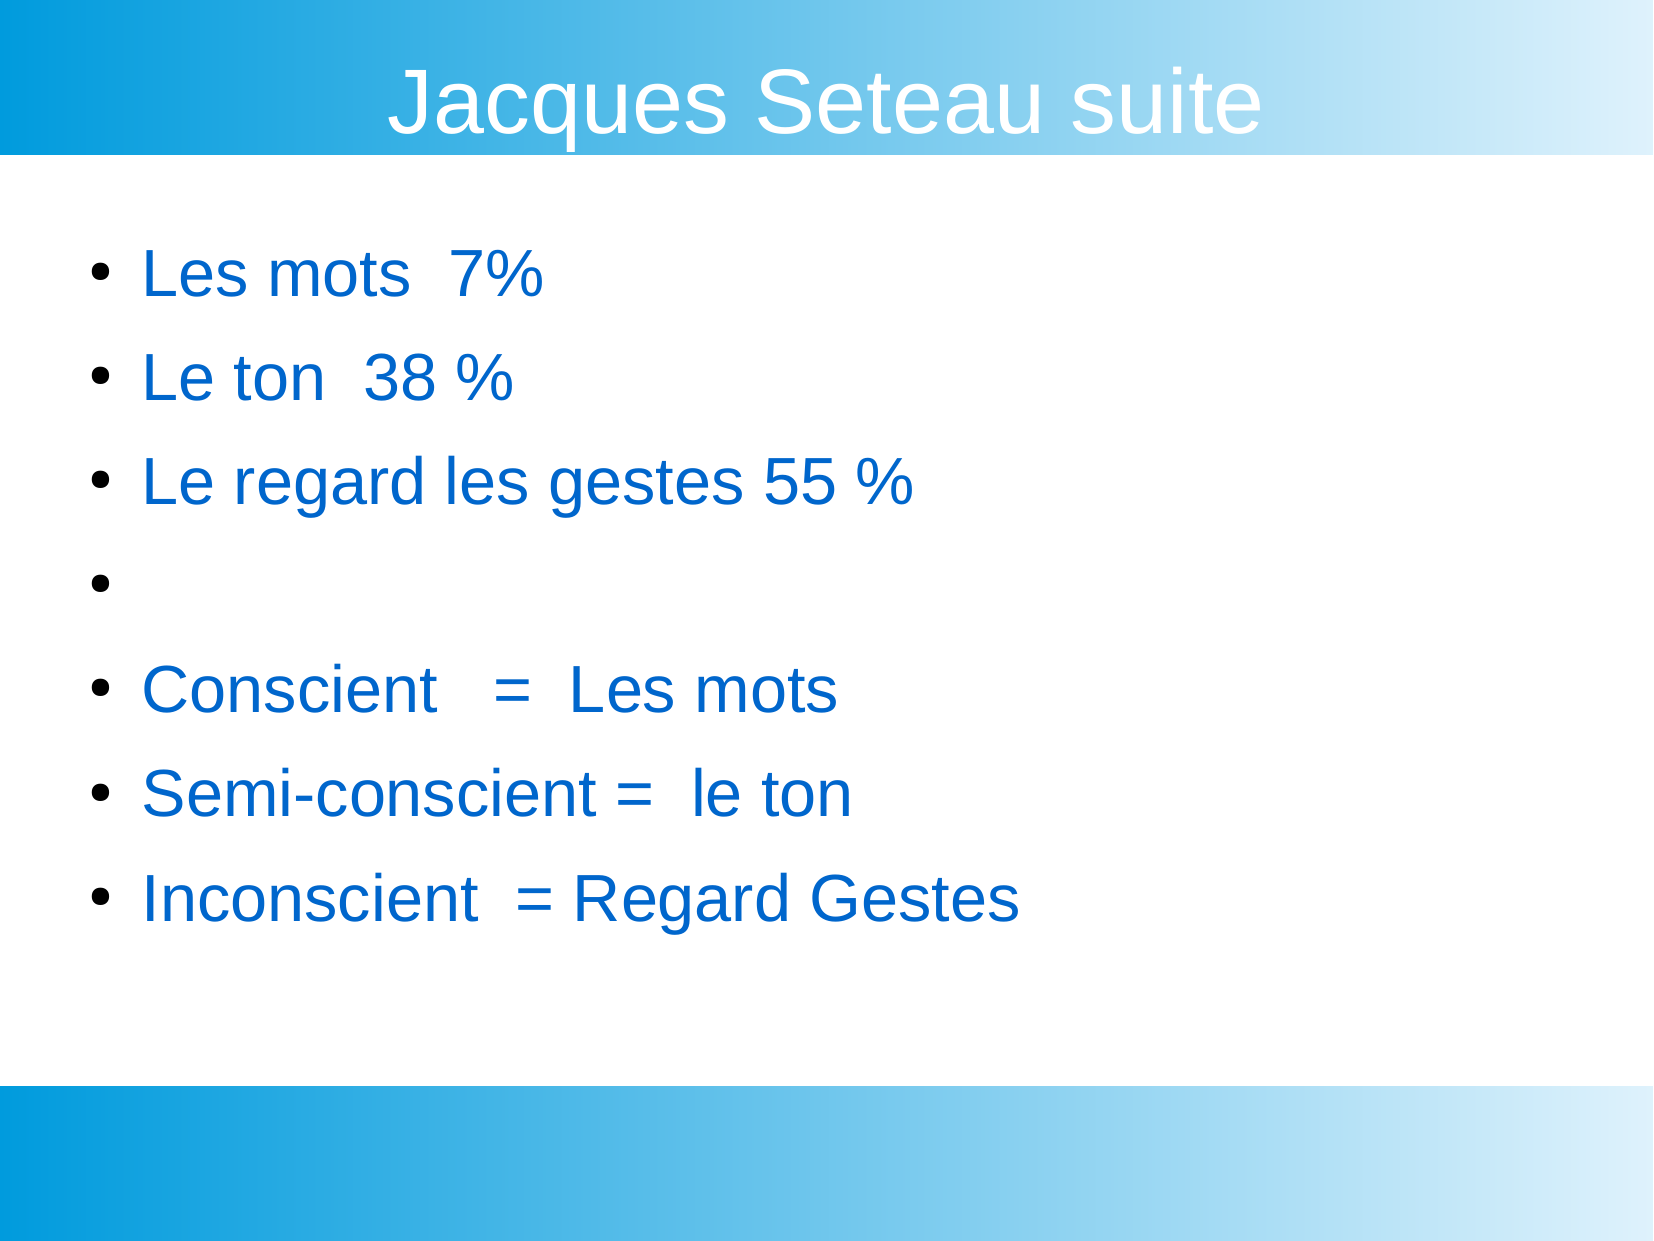

# Jacques Seteau suite
Les mots 7%
Le ton 38 %
Le regard les gestes 55 %
Conscient = Les mots
Semi-conscient = le ton
Inconscient = Regard Gestes